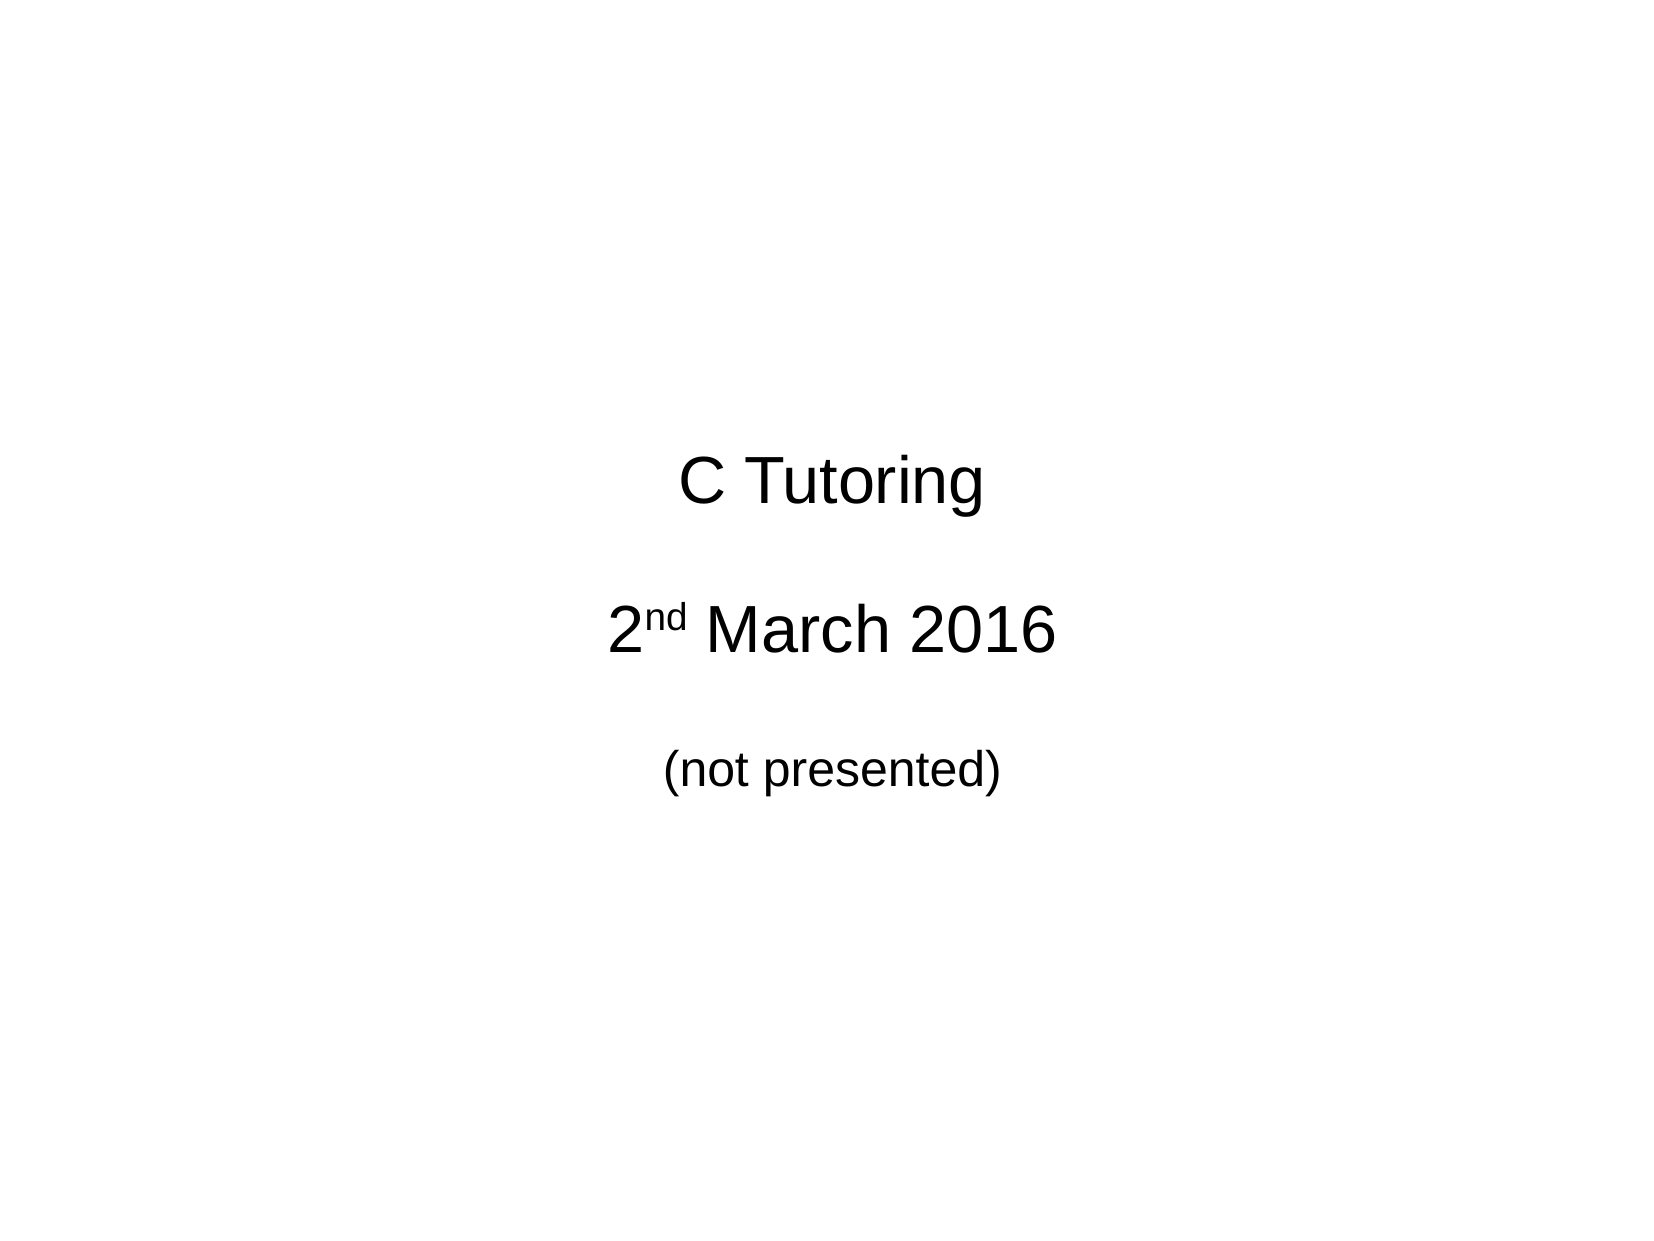

# C Tutoring
2nd March 2016
(not presented)